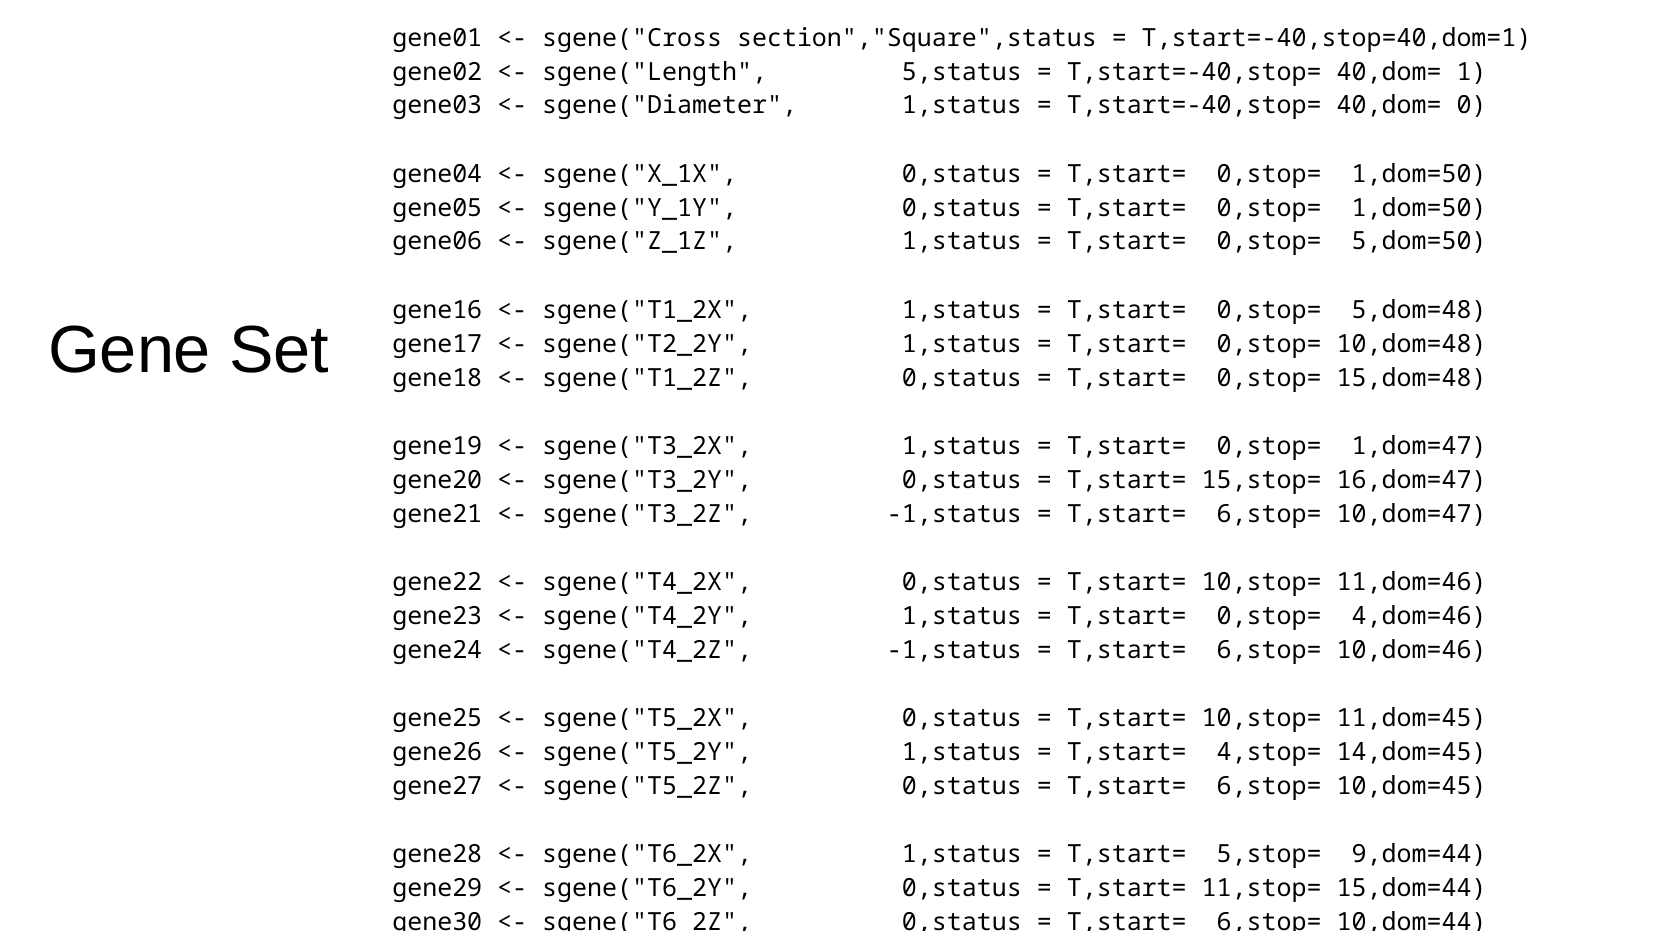

gene01 <- sgene("Cross section","Square",status = T,start=-40,stop=40,dom=1)
gene02 <- sgene("Length", 5,status = T,start=-40,stop= 40,dom= 1)
gene03 <- sgene("Diameter", 1,status = T,start=-40,stop= 40,dom= 0)
gene04 <- sgene("X_1X", 0,status = T,start= 0,stop= 1,dom=50)
gene05 <- sgene("Y_1Y", 0,status = T,start= 0,stop= 1,dom=50)
gene06 <- sgene("Z_1Z", 1,status = T,start= 0,stop= 5,dom=50)
gene16 <- sgene("T1_2X", 1,status = T,start= 0,stop= 5,dom=48)
gene17 <- sgene("T2_2Y", 1,status = T,start= 0,stop= 10,dom=48)
gene18 <- sgene("T1_2Z", 0,status = T,start= 0,stop= 15,dom=48)
gene19 <- sgene("T3_2X", 1,status = T,start= 0,stop= 1,dom=47)
gene20 <- sgene("T3_2Y", 0,status = T,start= 15,stop= 16,dom=47)
gene21 <- sgene("T3_2Z", -1,status = T,start= 6,stop= 10,dom=47)
gene22 <- sgene("T4_2X", 0,status = T,start= 10,stop= 11,dom=46)
gene23 <- sgene("T4_2Y", 1,status = T,start= 0,stop= 4,dom=46)
gene24 <- sgene("T4_2Z", -1,status = T,start= 6,stop= 10,dom=46)
gene25 <- sgene("T5_2X", 0,status = T,start= 10,stop= 11,dom=45)
gene26 <- sgene("T5_2Y", 1,status = T,start= 4,stop= 14,dom=45)
gene27 <- sgene("T5_2Z", 0,status = T,start= 6,stop= 10,dom=45)
gene28 <- sgene("T6_2X", 1,status = T,start= 5,stop= 9,dom=44)
gene29 <- sgene("T6_2Y", 0,status = T,start= 11,stop= 15,dom=44)
gene30 <- sgene("T6_2Z", 0,status = T,start= 6,stop= 10,dom=44)
gene31 <- sgene("L3_2X", 0,status = T,start= 0,stop=100,dom=43)
gene32 <- sgene("L3_2Y", 0,status = T,start= 0,stop= 15,dom=43)
gene33 <- sgene("L3_2Z", -1,status = T,start= 1,stop= 12,dom=43)
gene34 <- sgene("L4_2X", 0,status = T,start= 10,stop= 11,dom=51)
gene35 <- sgene("L4_2Y", 0,status = T,start=15,stop= 16,dom=51)
gene36 <- sgene("L4_2Z", -1,status = T,start= 1,stop= 10,dom=51)
# Gene Set